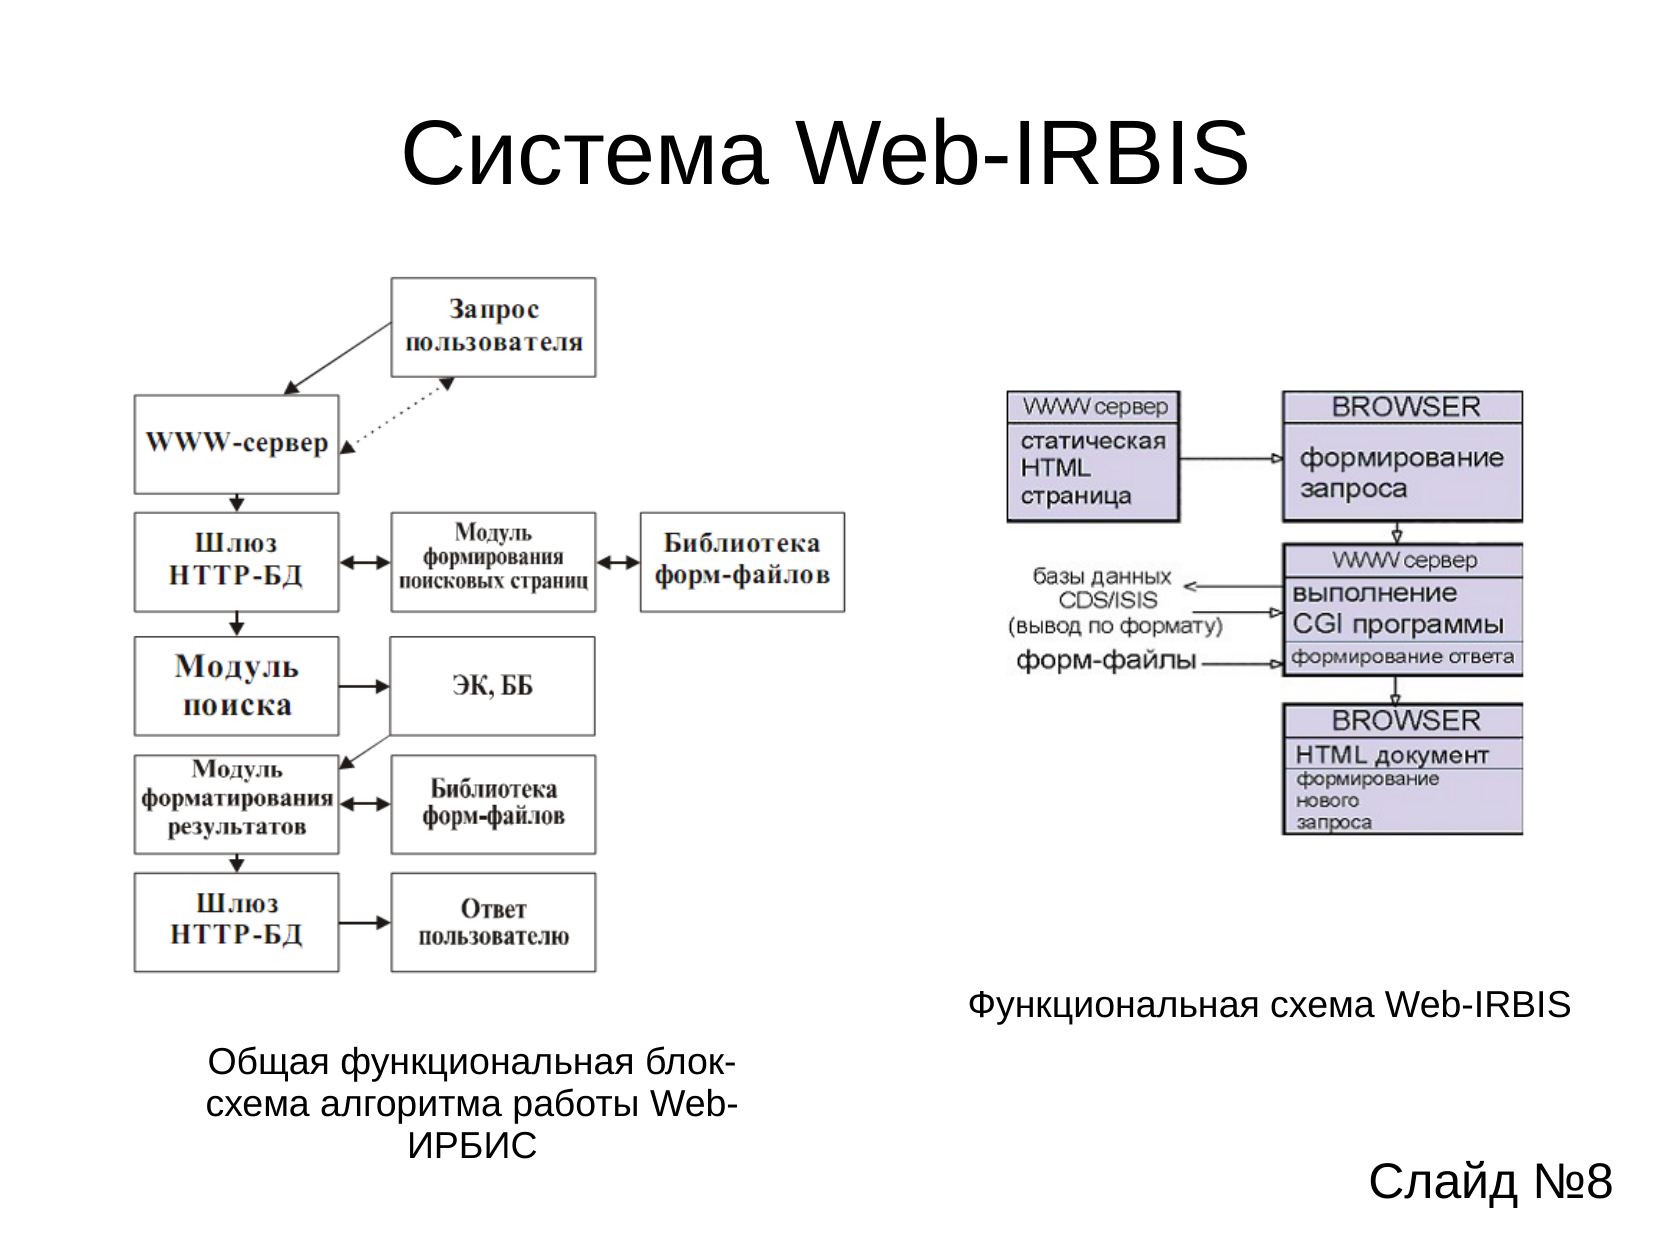

# Система Web-IRBIS
Функциональная схема Web-IRBIS
Общая функциональная блок-схема алгоритма работы Web-ИРБИС
Слайд №8